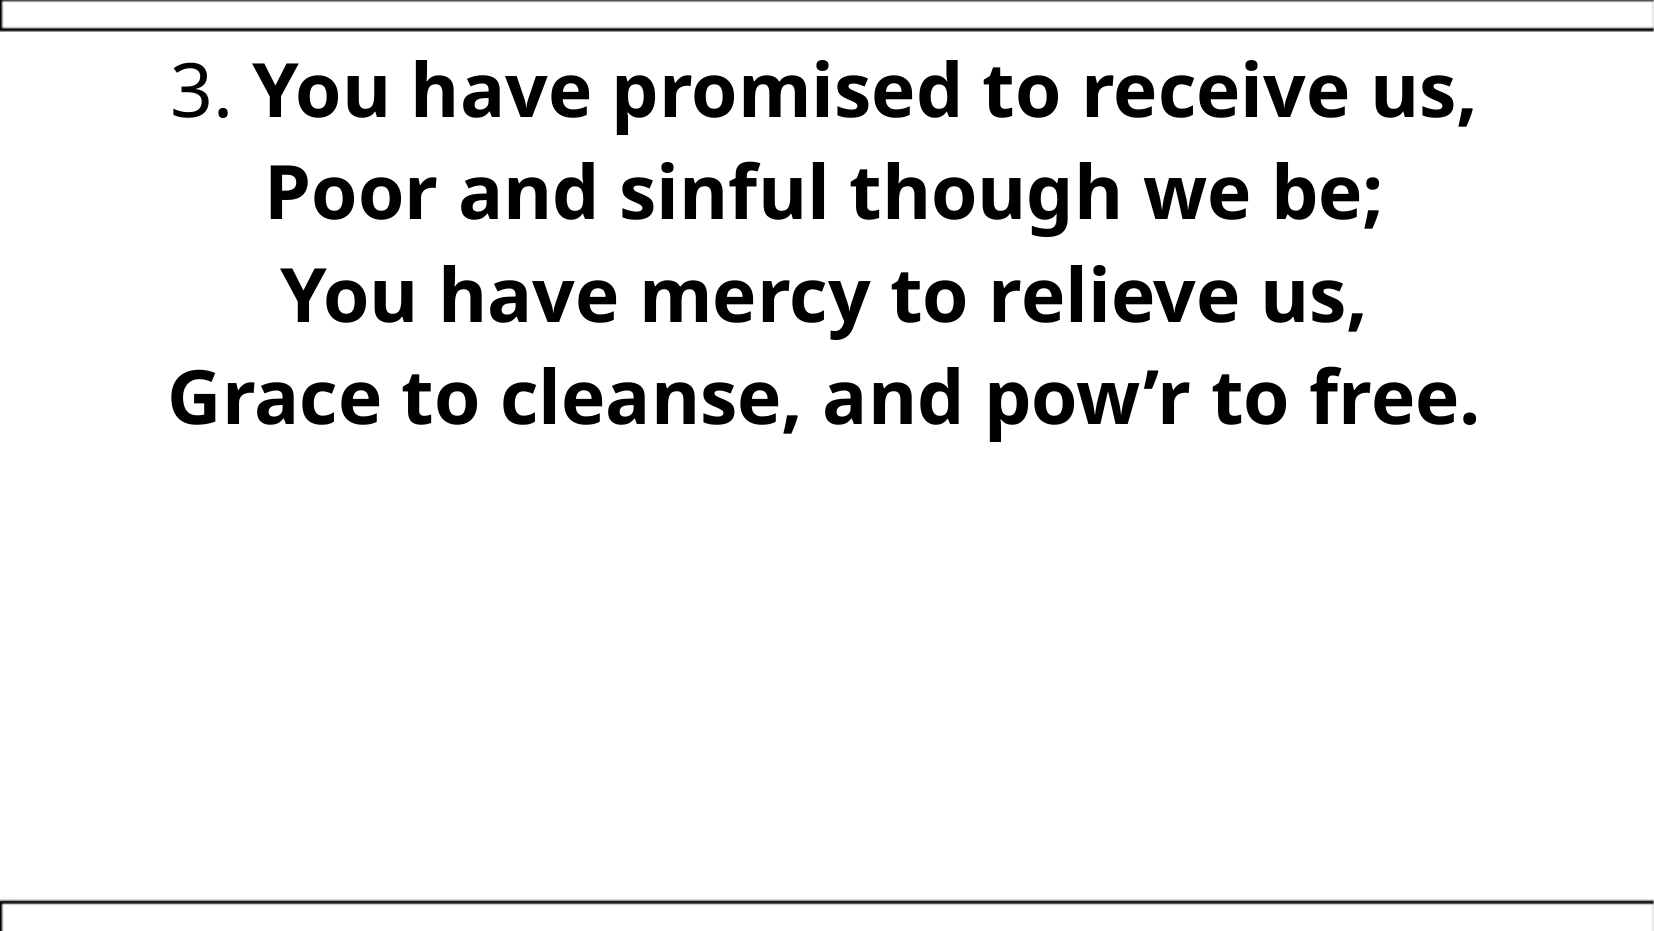

3. You have promised to receive us,
Poor and sinful though we be;
You have mercy to relieve us,
Grace to cleanse, and pow’r to free.